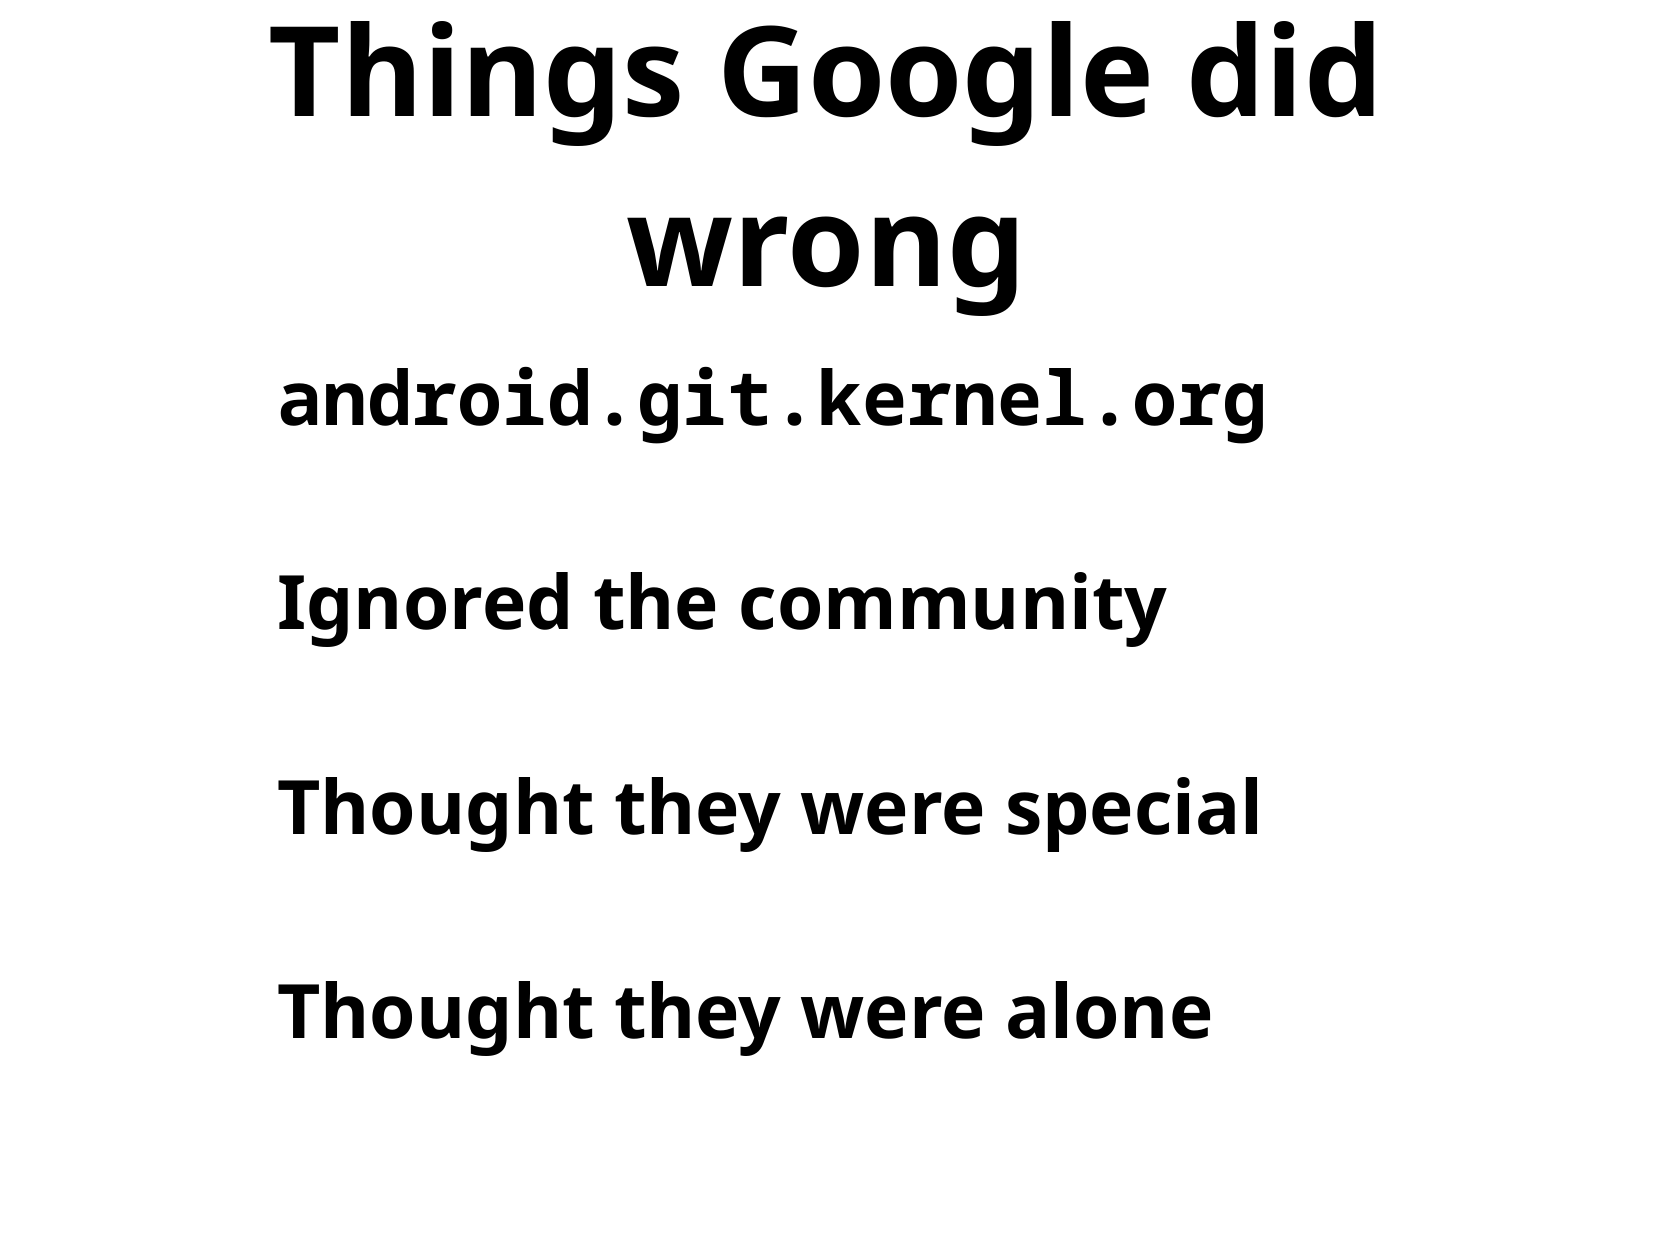

# Things Google did wrong
android.git.kernel.org
Ignored the community
Thought they were special
Thought they were alone